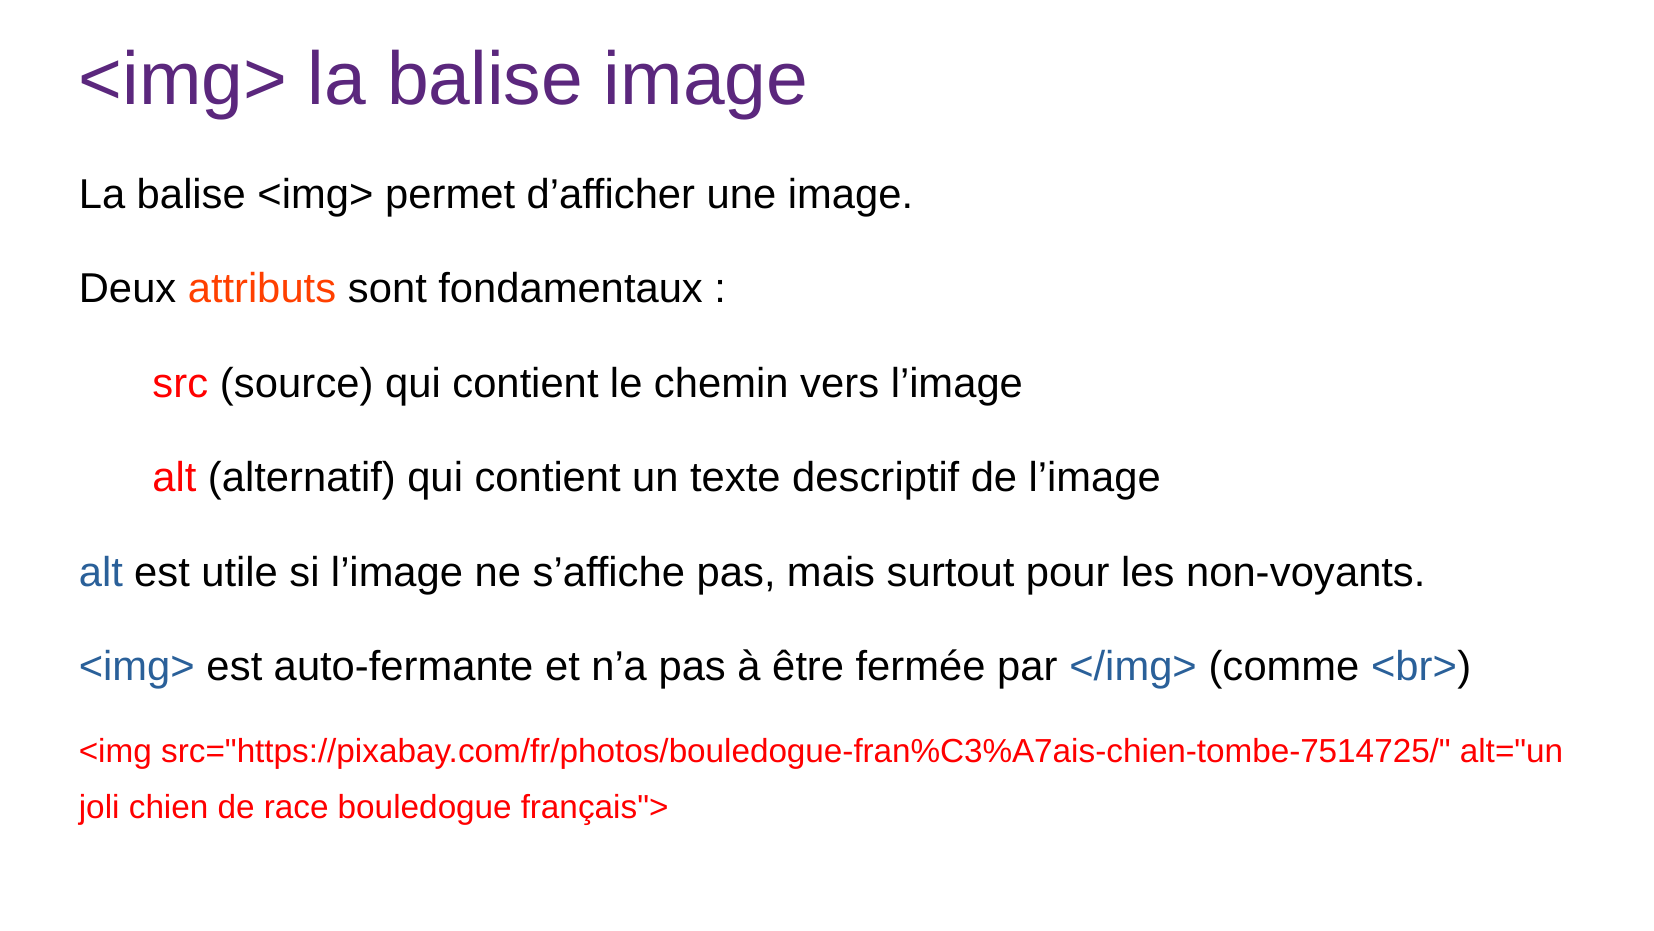

# <img> la balise image
La balise <img> permet d’afficher une image.
Deux attributs sont fondamentaux :
	src (source) qui contient le chemin vers l’image
	alt (alternatif) qui contient un texte descriptif de l’image
alt est utile si l’image ne s’affiche pas, mais surtout pour les non-voyants.
<img> est auto-fermante et n’a pas à être fermée par </img> (comme <br>)
<img src="https://pixabay.com/fr/photos/bouledogue-fran%C3%A7ais-chien-tombe-7514725/" alt="un joli chien de race bouledogue français">